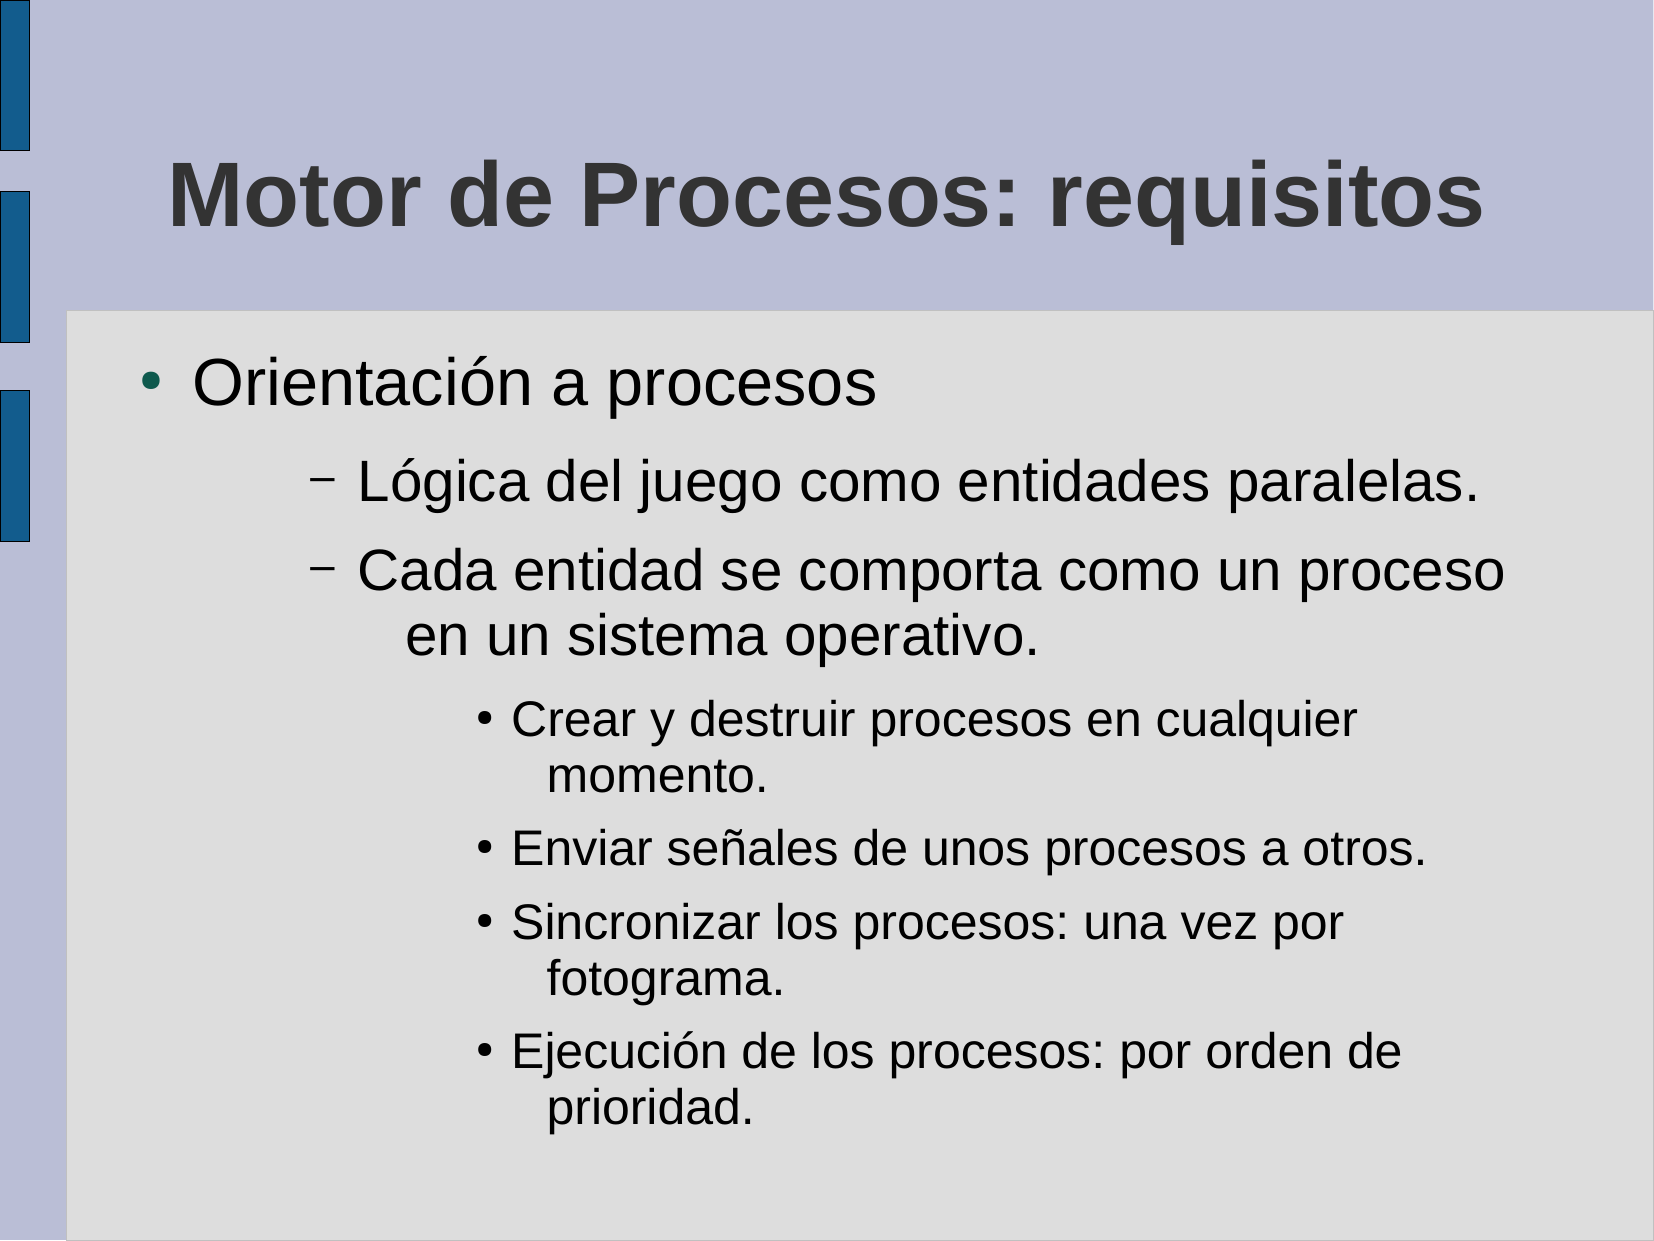

# Motor de Procesos: requisitos
Orientación a procesos
Lógica del juego como entidades paralelas.
Cada entidad se comporta como un proceso en un sistema operativo.
Crear y destruir procesos en cualquier momento.
Enviar señales de unos procesos a otros.
Sincronizar los procesos: una vez por fotograma.
Ejecución de los procesos: por orden de prioridad.